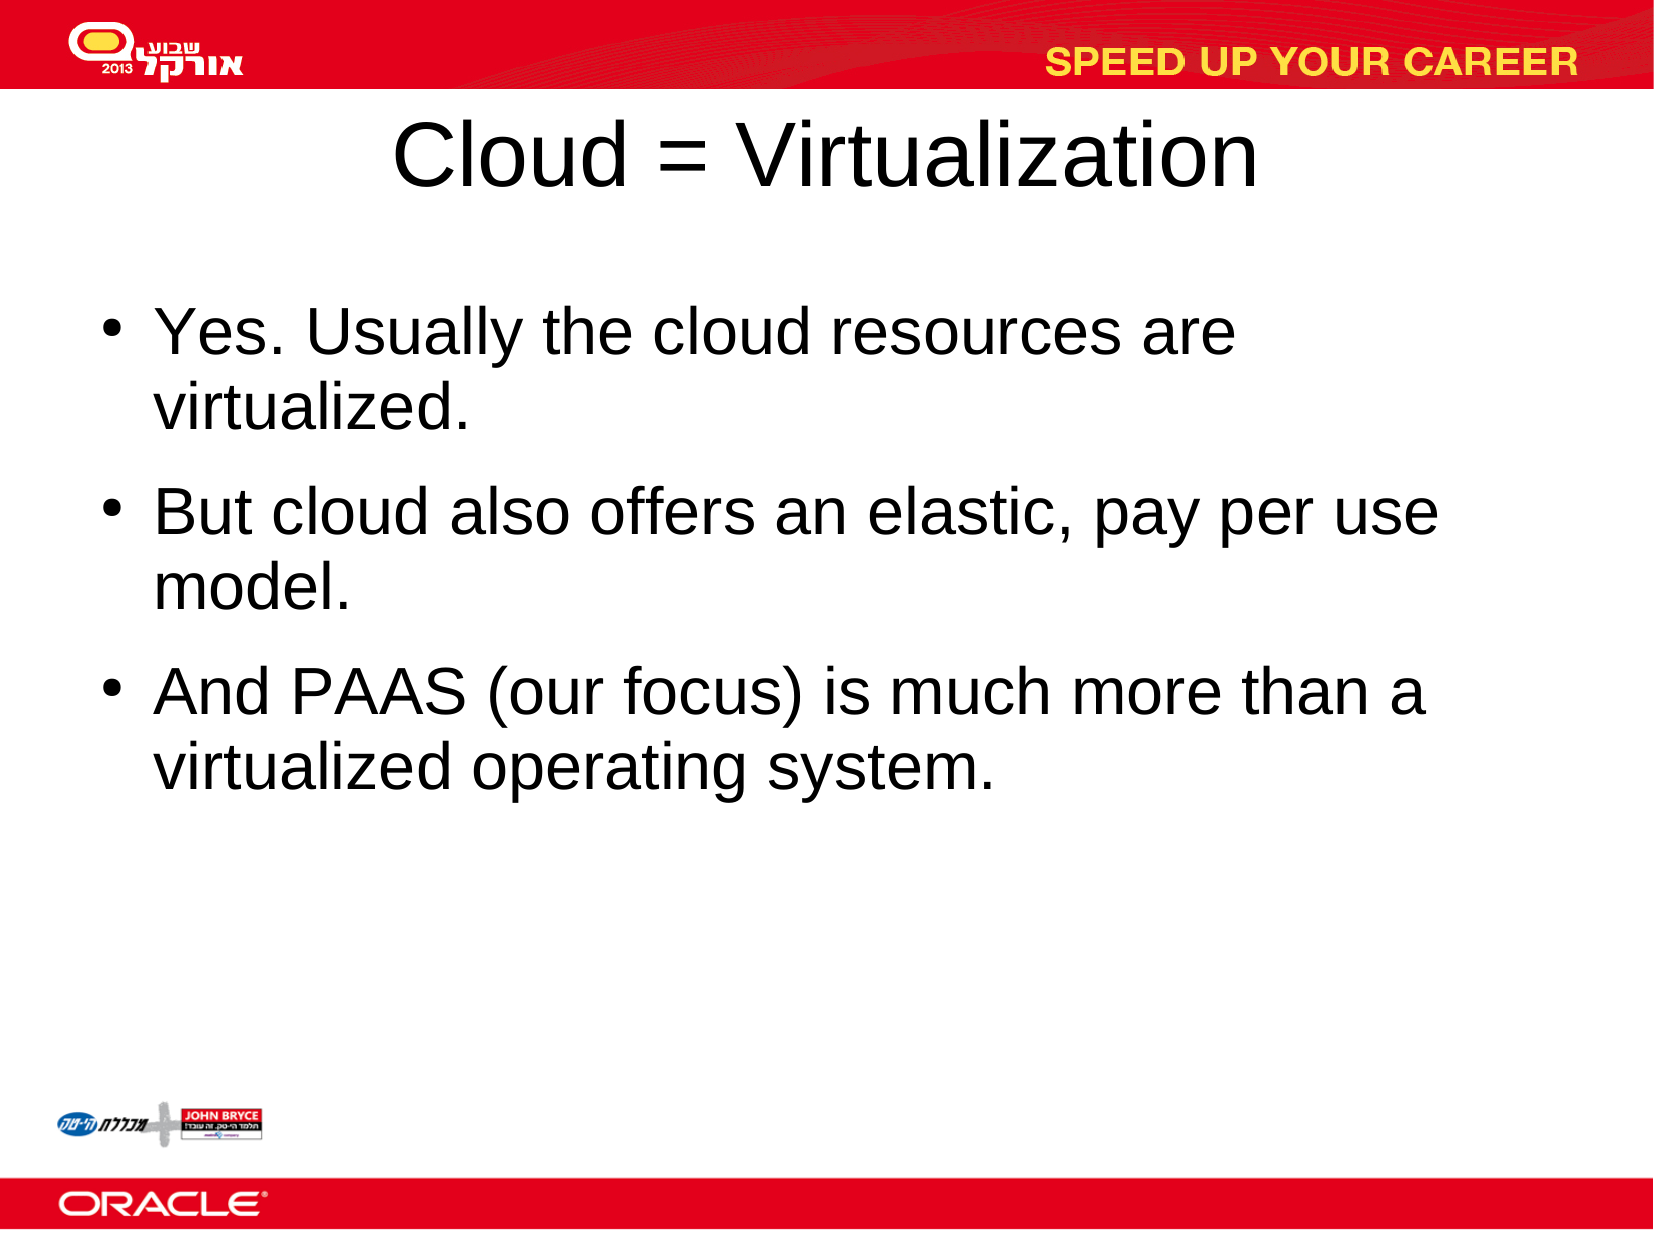

# Cloud = Virtualization
Yes. Usually the cloud resources are virtualized.
But cloud also offers an elastic, pay per use model.
And PAAS (our focus) is much more than a virtualized operating system.